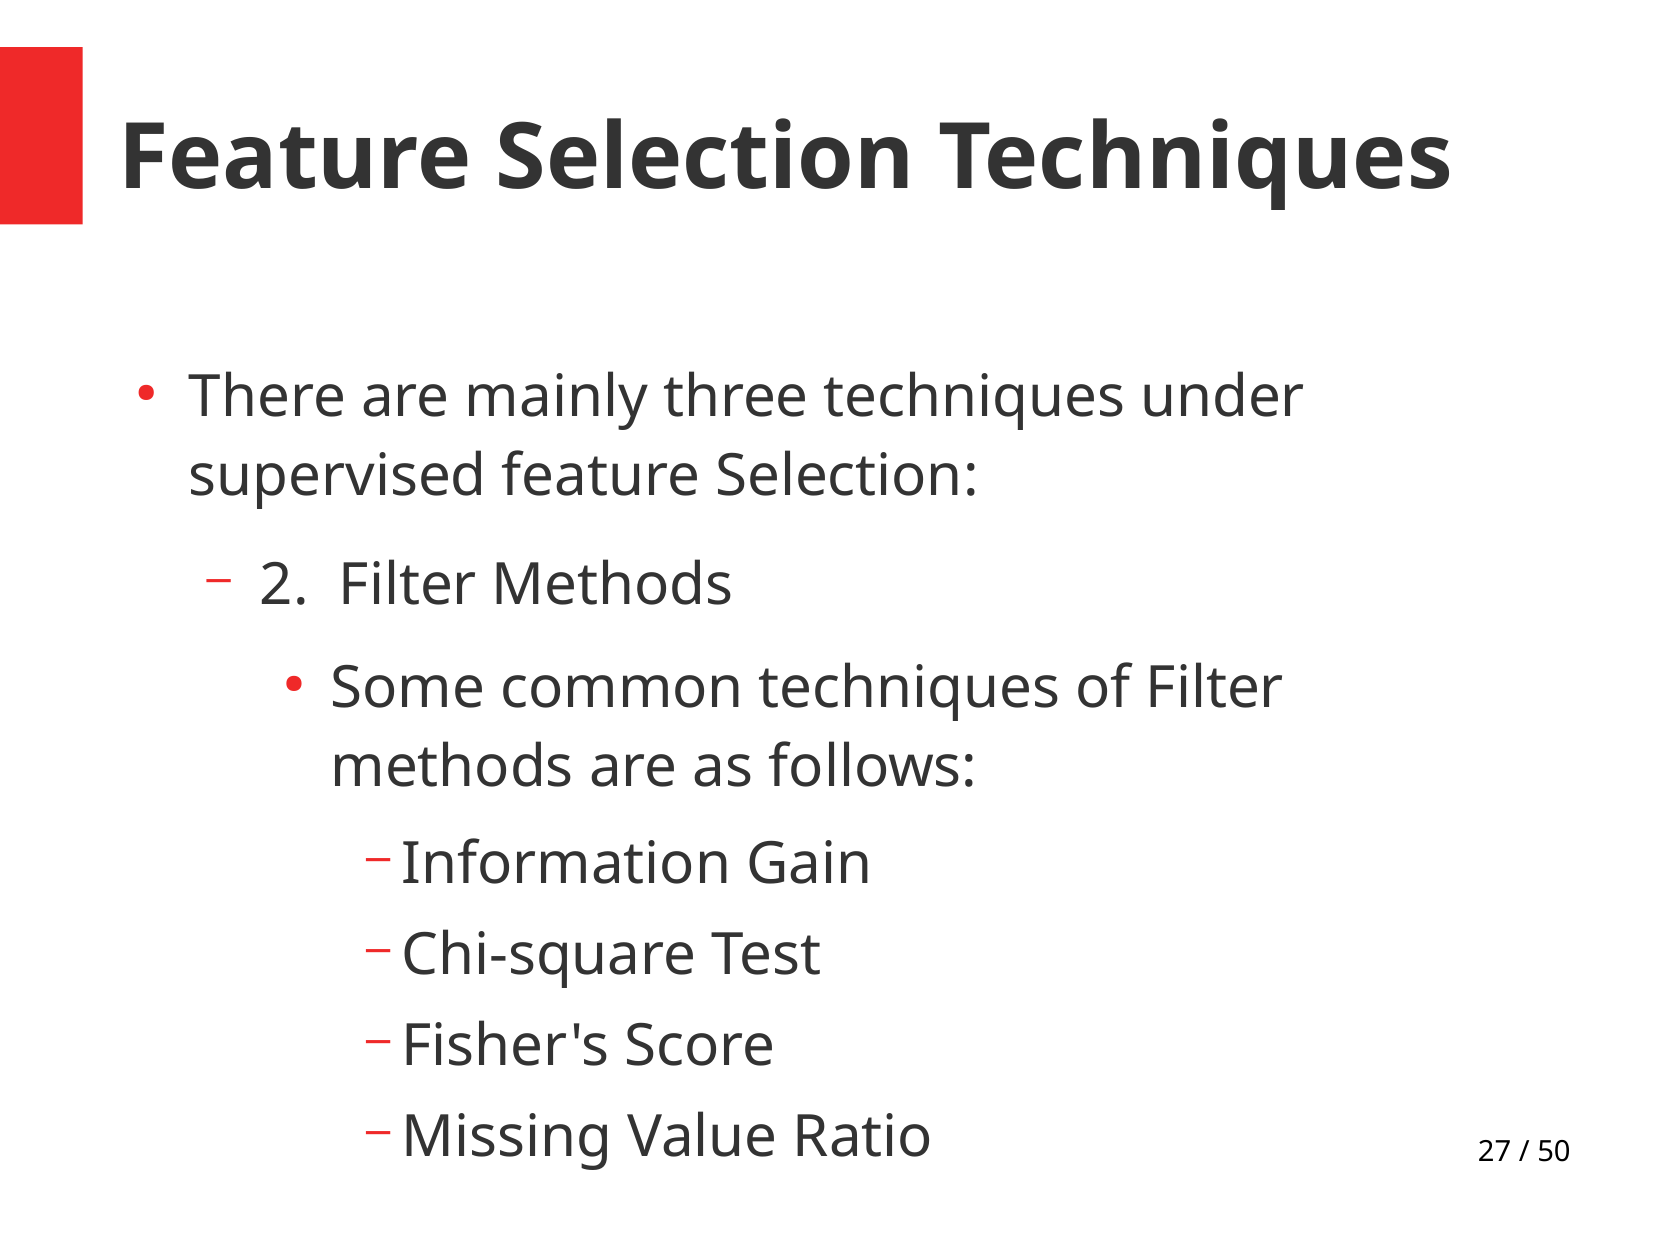

# Feature Selection Techniques
There are mainly three techniques under supervised feature Selection:
2. Filter Methods
Some common techniques of Filter methods are as follows:
Information Gain
Chi-square Test
Fisher's Score
Missing Value Ratio
27